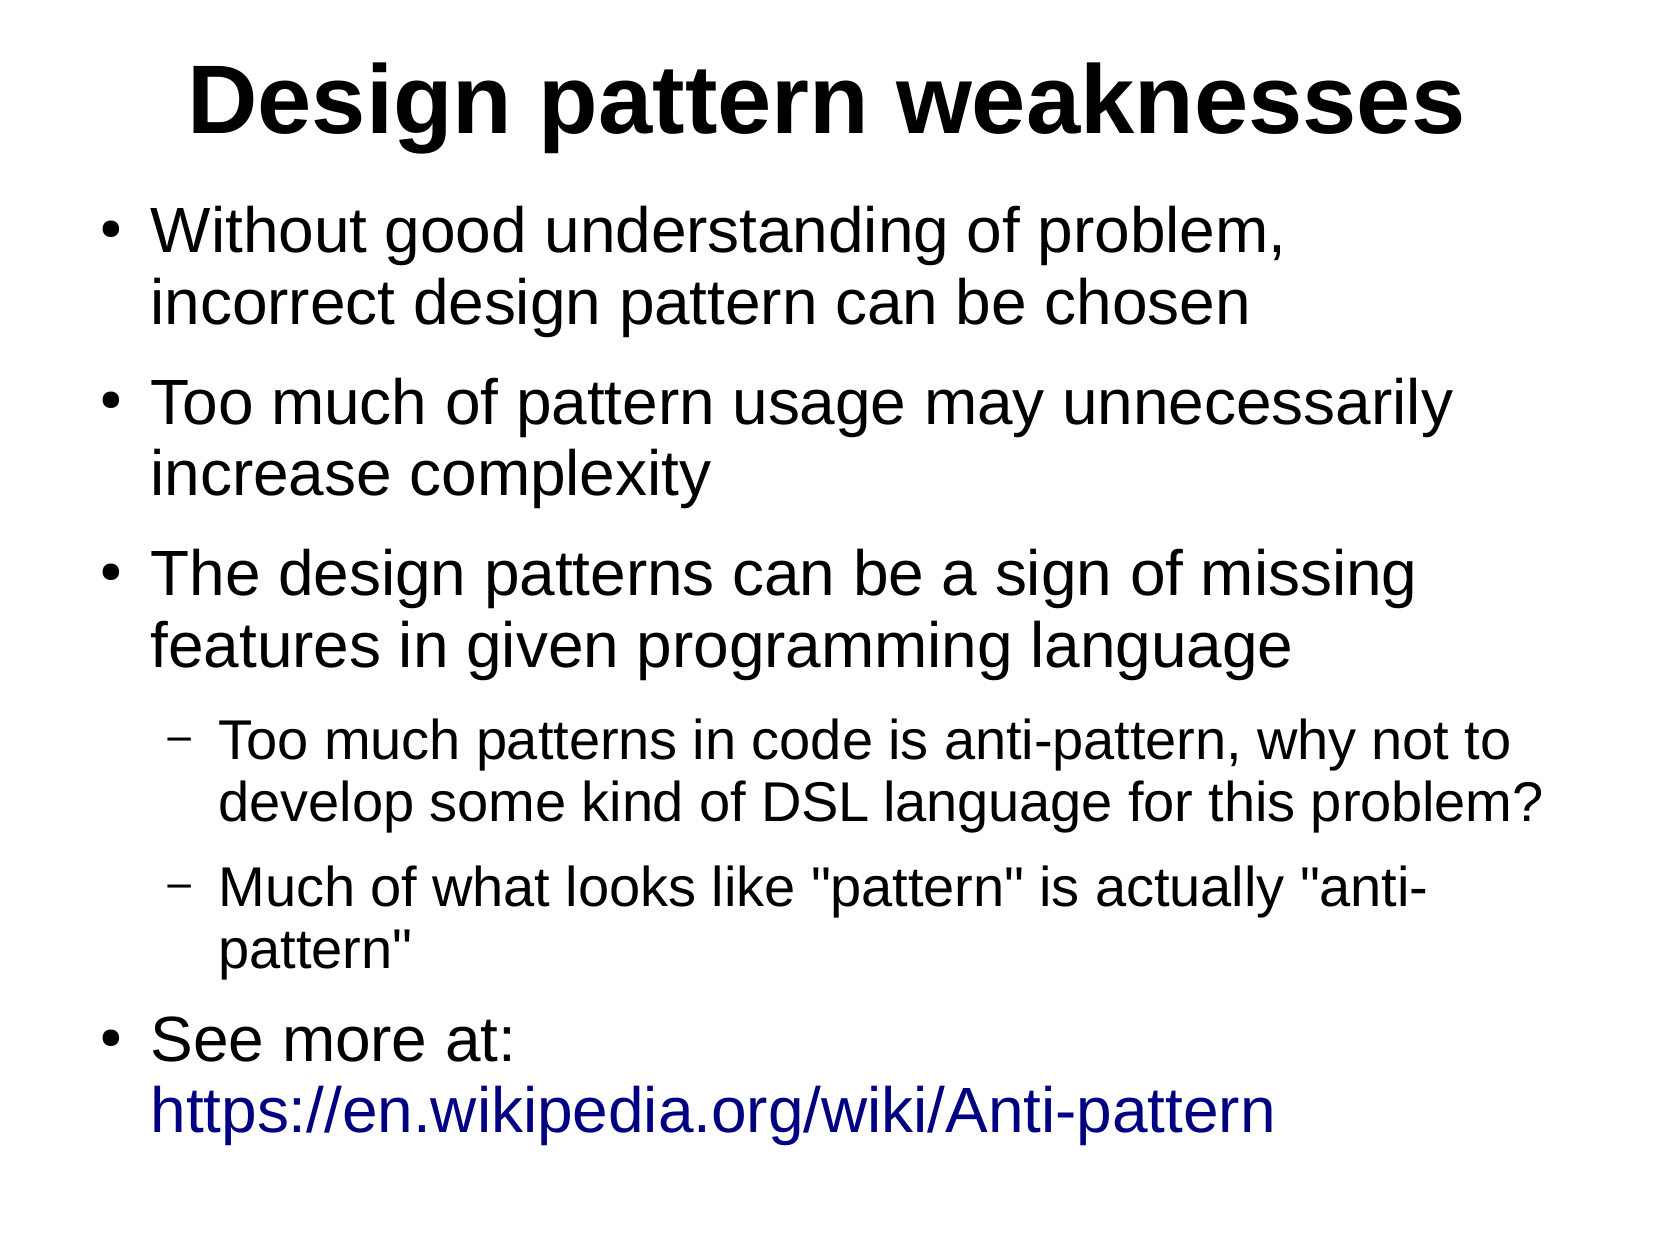

# Design pattern weaknesses
Without good understanding of problem, incorrect design pattern can be chosen
Too much of pattern usage may unnecessarily increase complexity
The design patterns can be a sign of missing features in given programming language
Too much patterns in code is anti-pattern, why not to develop some kind of DSL language for this problem?
Much of what looks like "pattern" is actually "anti-pattern"
See more at:
https://en.wikipedia.org/wiki/Anti-pattern